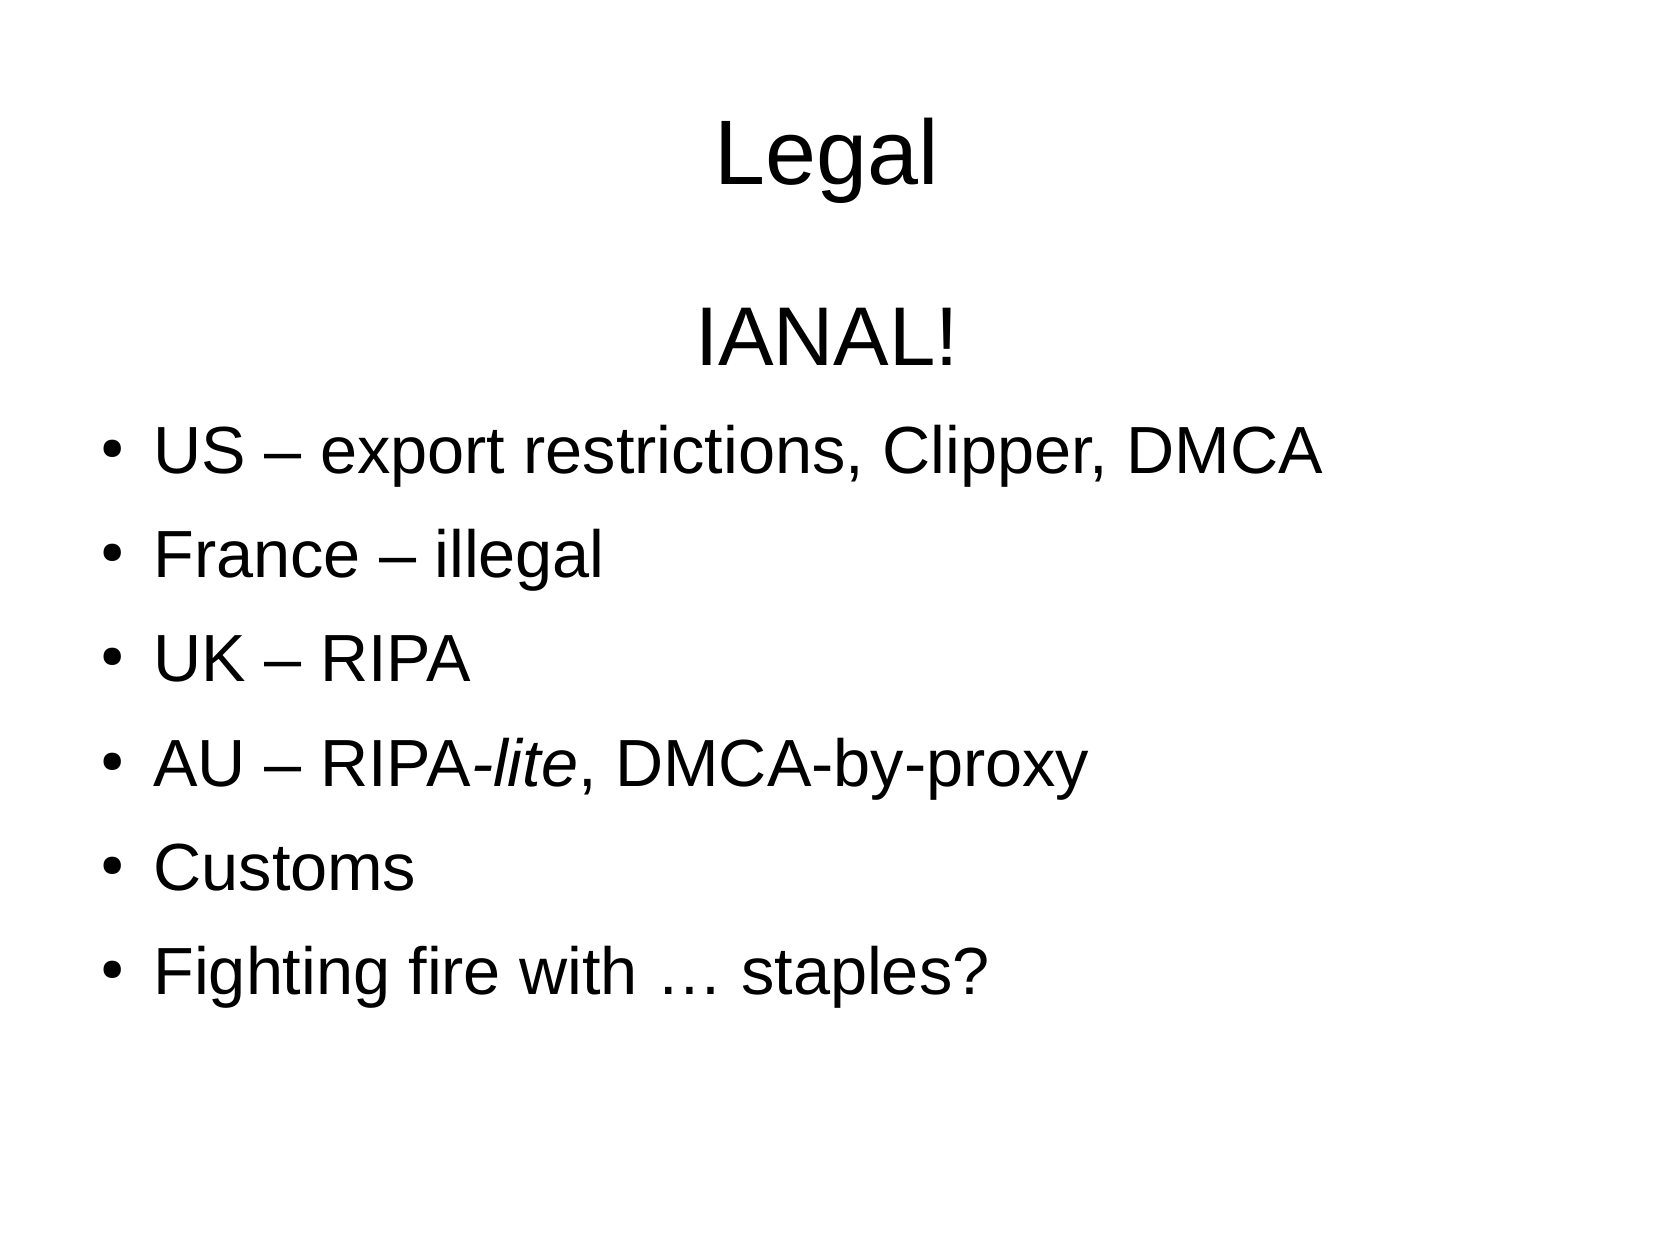

# Legal
IANAL!
US – export restrictions, Clipper, DMCA
France – illegal
UK – RIPA
AU – RIPA-lite, DMCA-by-proxy
Customs
Fighting fire with … staples?